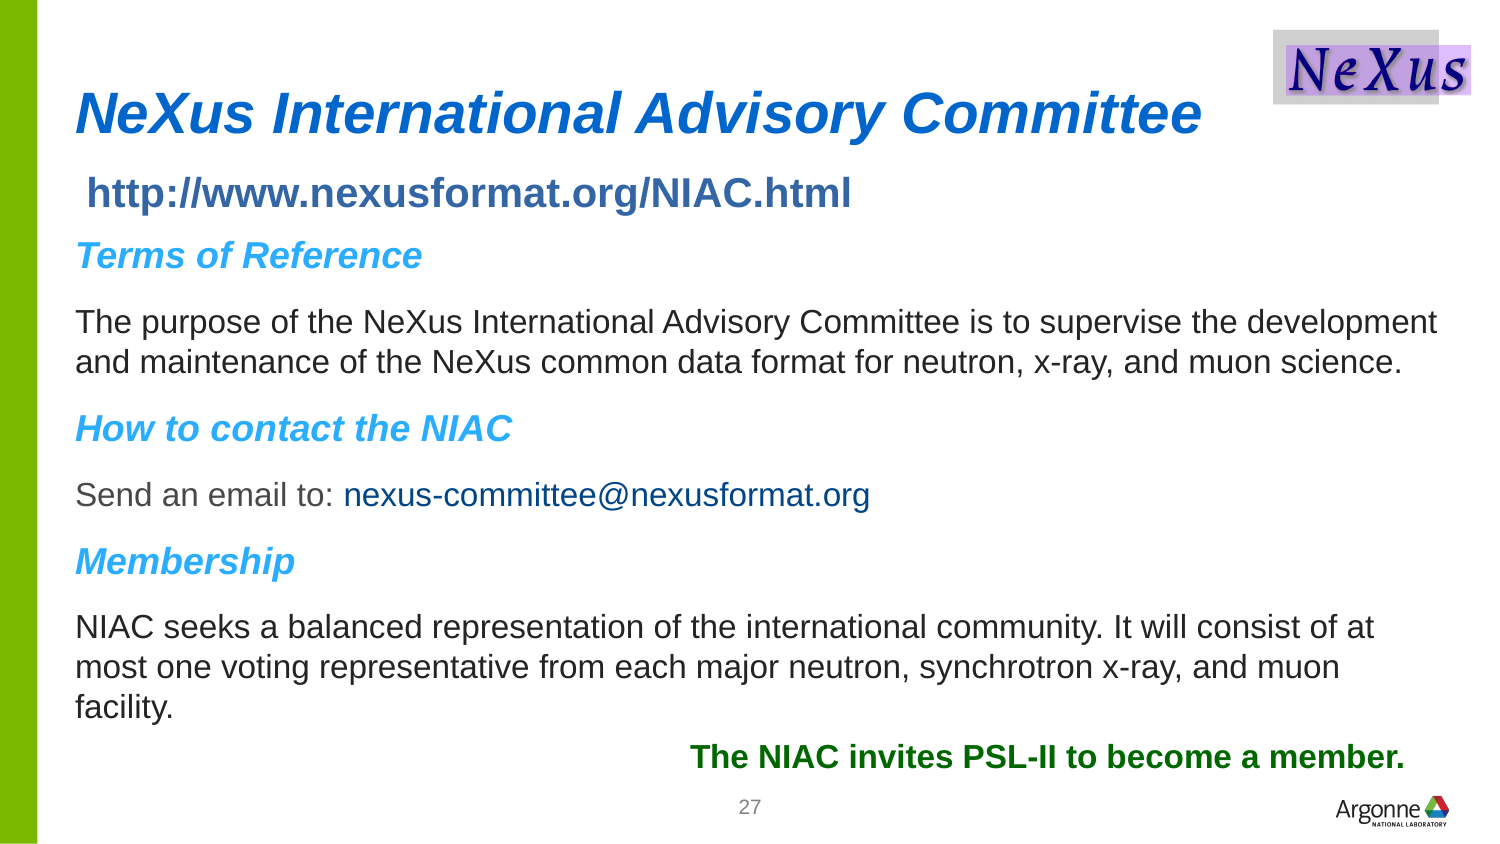

NeXus International Advisory Committee
#
 http://www.nexusformat.org/NIAC.html
Terms of Reference
The purpose of the NeXus International Advisory Committee is to supervise the development and maintenance of the NeXus common data format for neutron, x-ray, and muon science.
How to contact the NIAC
Send an email to: nexus-committee@nexusformat.org
Membership
NIAC seeks a balanced representation of the international community. It will consist of at most one voting representative from each major neutron, synchrotron x-ray, and muon facility.
The NIAC invites PSL-II to become a member.